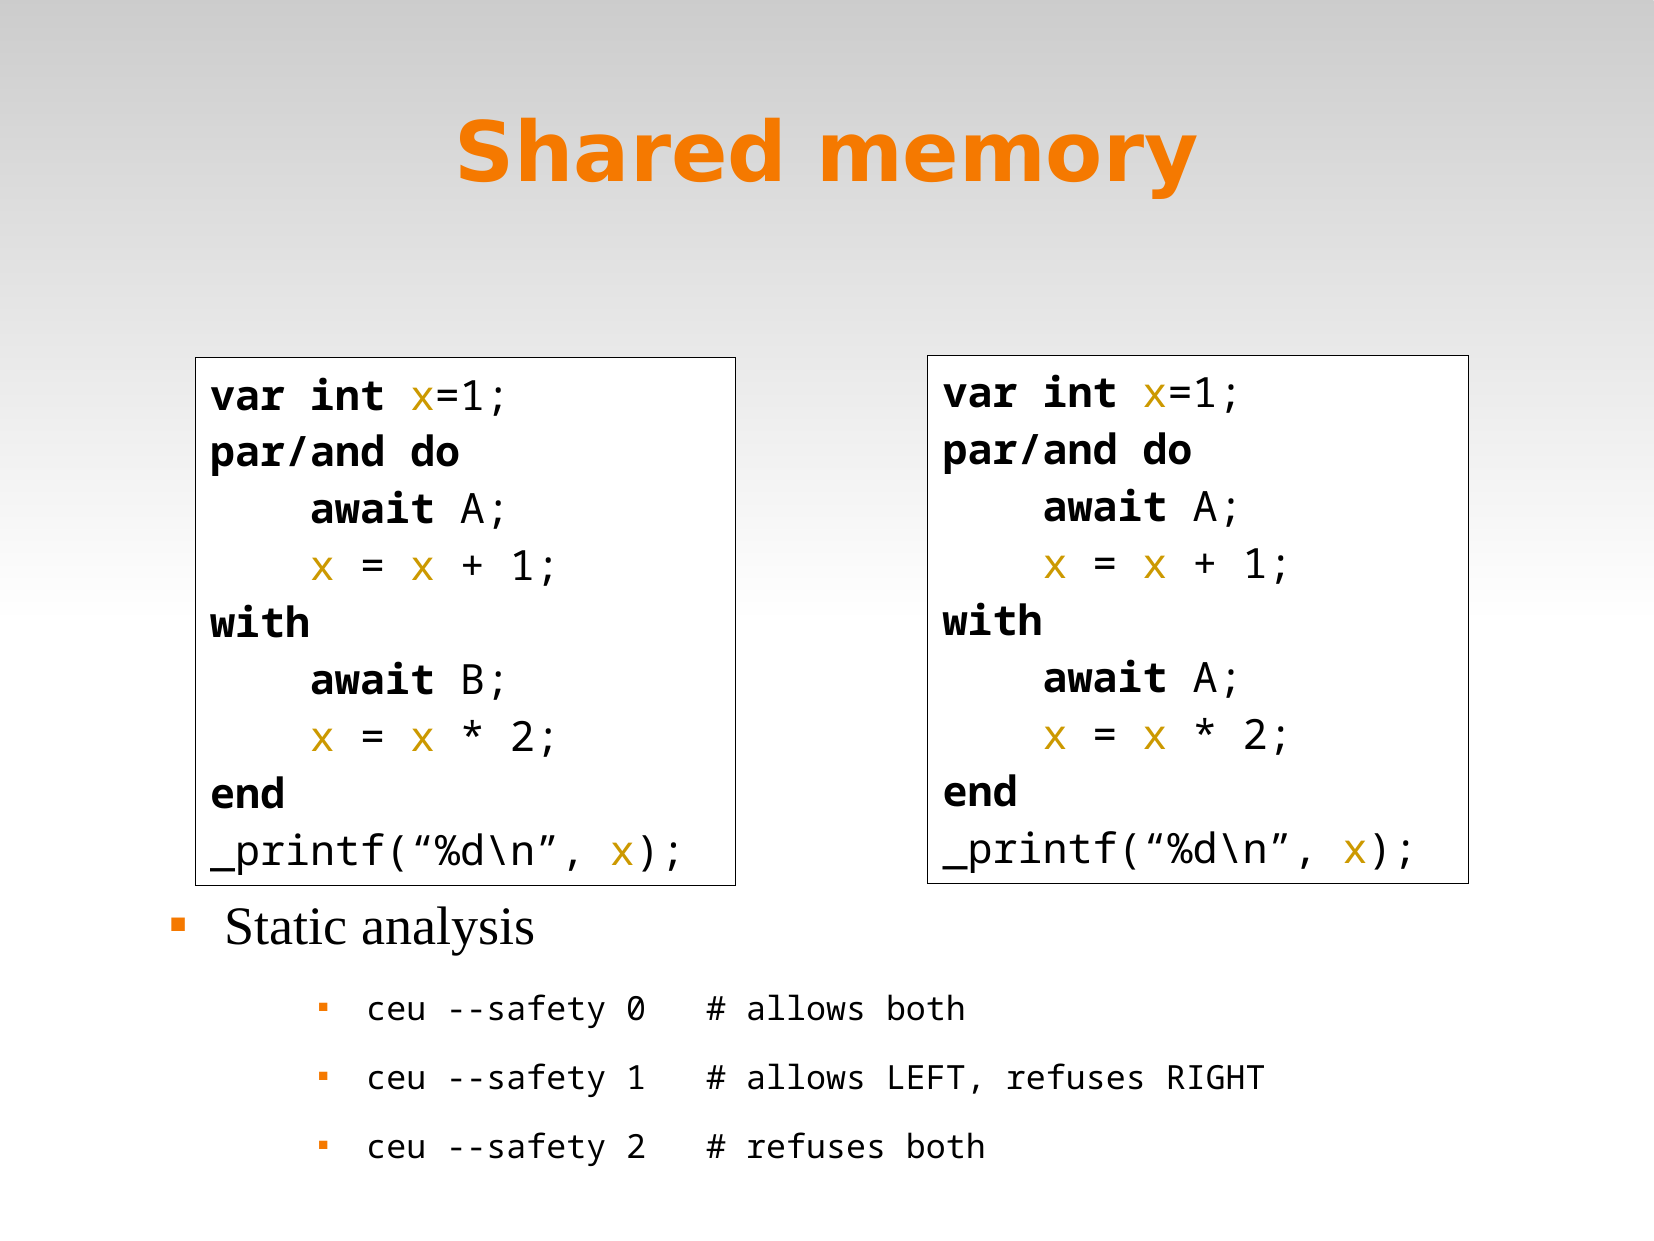

# Shared memory
var int x=1;
par/and do
 await A;
 x = x + 1;
with
 await A;
 x = x * 2;
end
_printf(“%d\n”, x);
var int x=1;
par/and do
 await A;
 x = x + 1;
with
 await B;
 x = x * 2;
end
_printf(“%d\n”, x);
Static analysis
ceu --safety 0 # allows both
ceu --safety 1 # allows LEFT, refuses RIGHT
ceu --safety 2 # refuses both